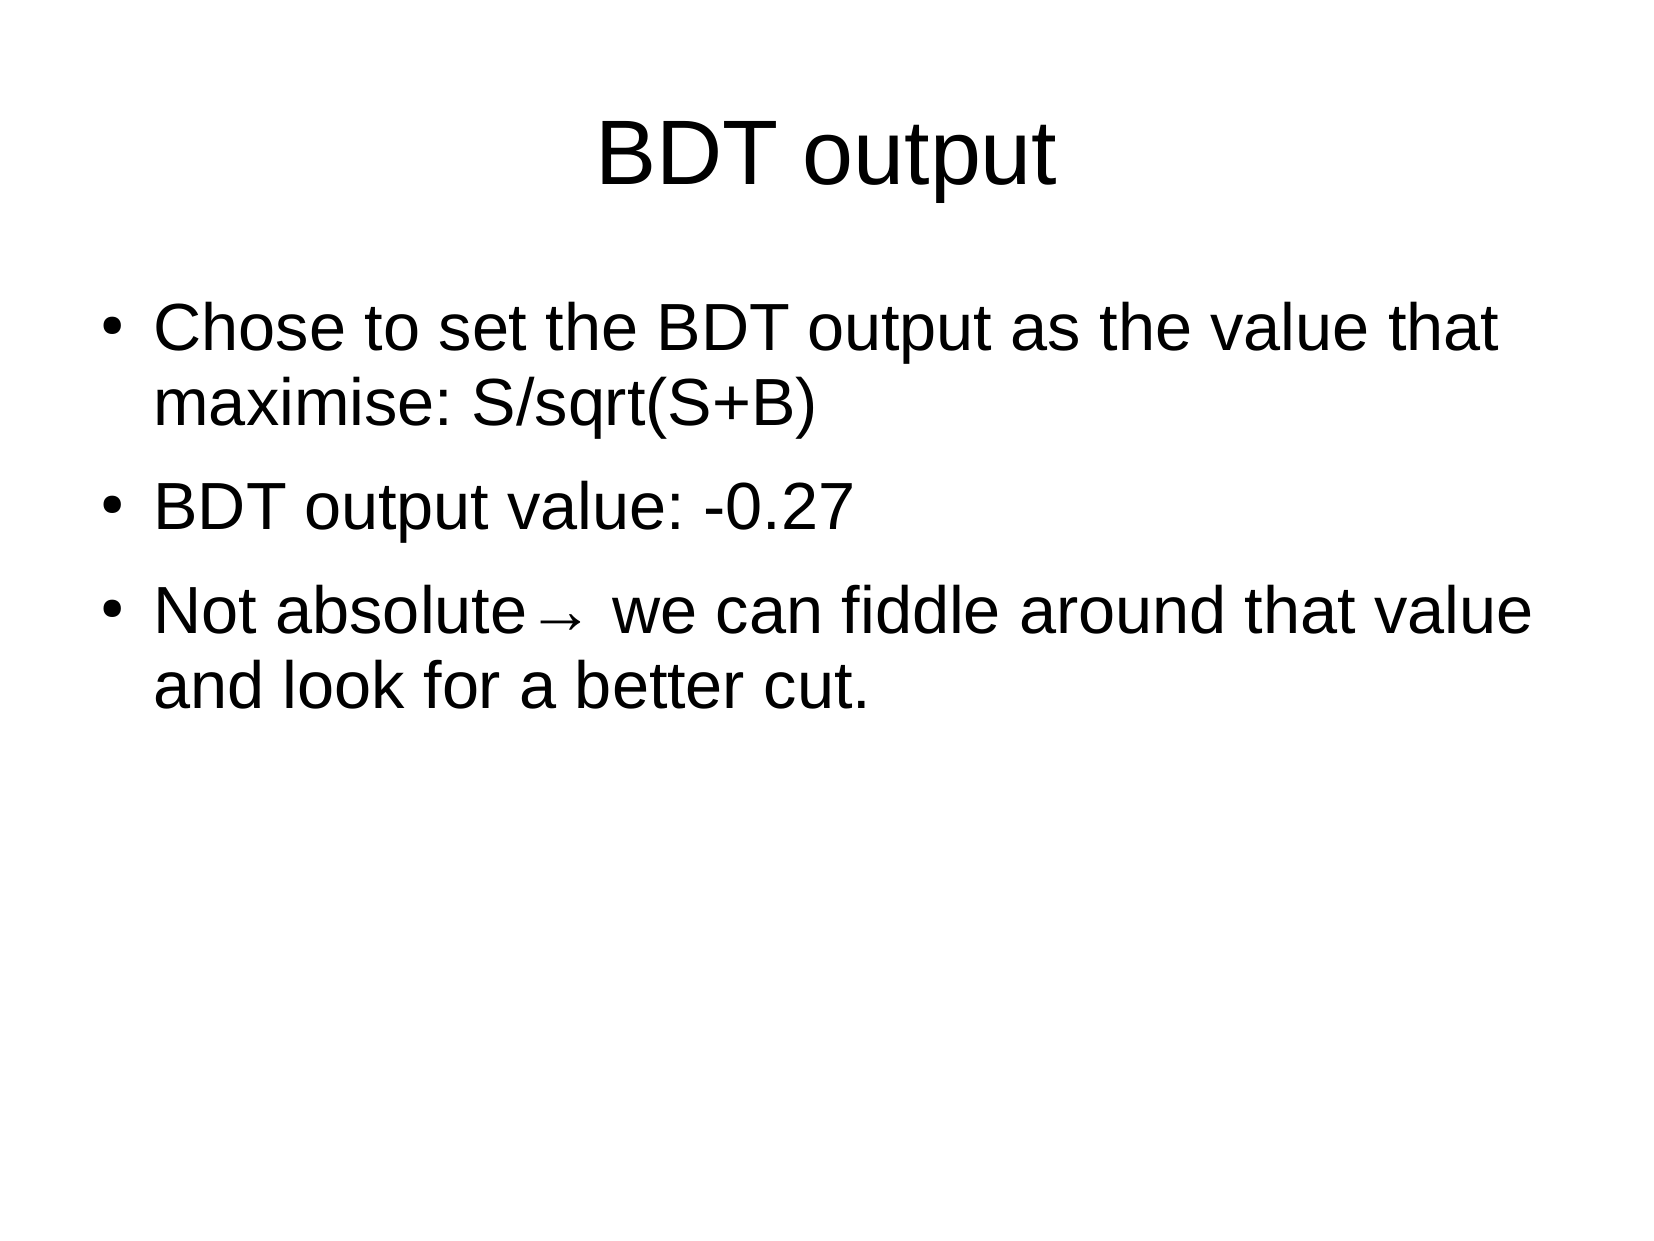

# BDT output
Chose to set the BDT output as the value that maximise: S/sqrt(S+B)
BDT output value: -0.27
Not absolute→ we can fiddle around that value and look for a better cut.